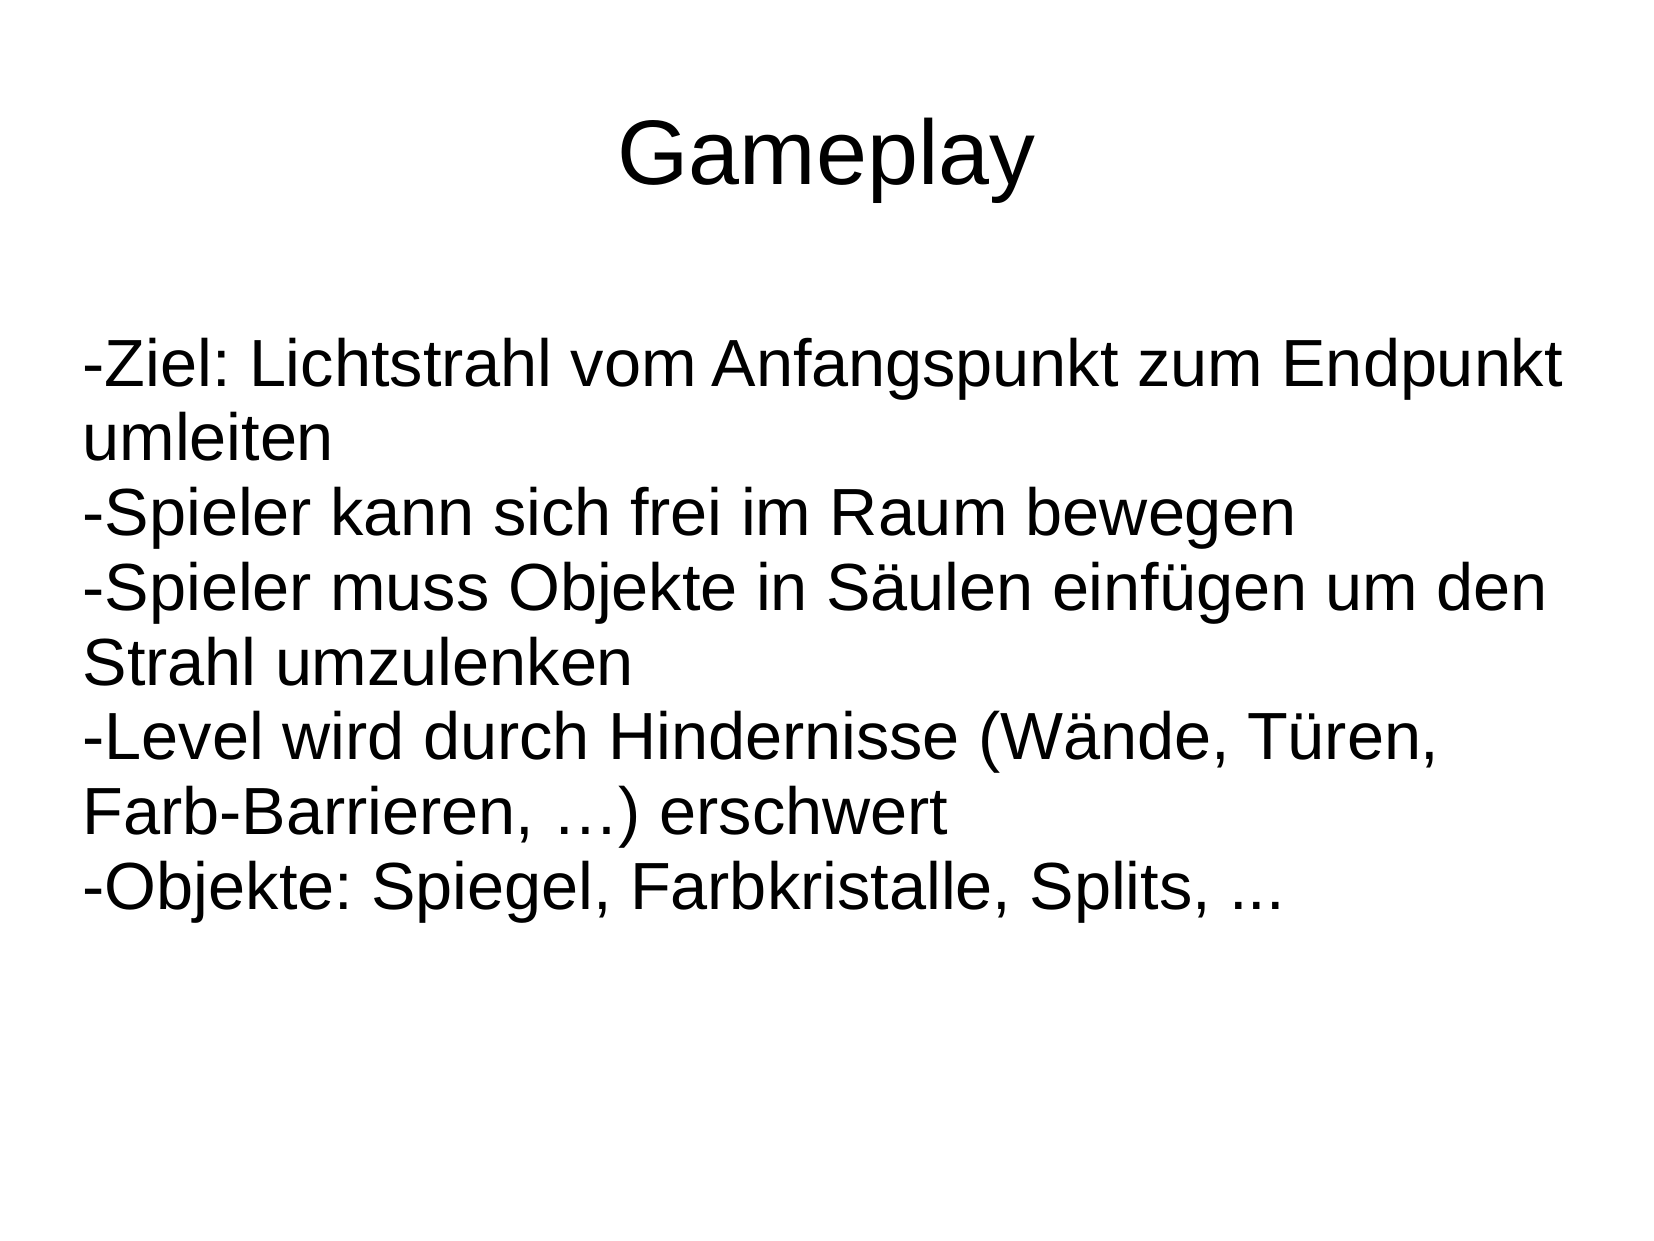

# Gameplay
-Ziel: Lichtstrahl vom Anfangspunkt zum Endpunkt umleiten
-Spieler kann sich frei im Raum bewegen
-Spieler muss Objekte in Säulen einfügen um den Strahl umzulenken
-Level wird durch Hindernisse (Wände, Türen, Farb-Barrieren, …) erschwert
-Objekte: Spiegel, Farbkristalle, Splits, ...